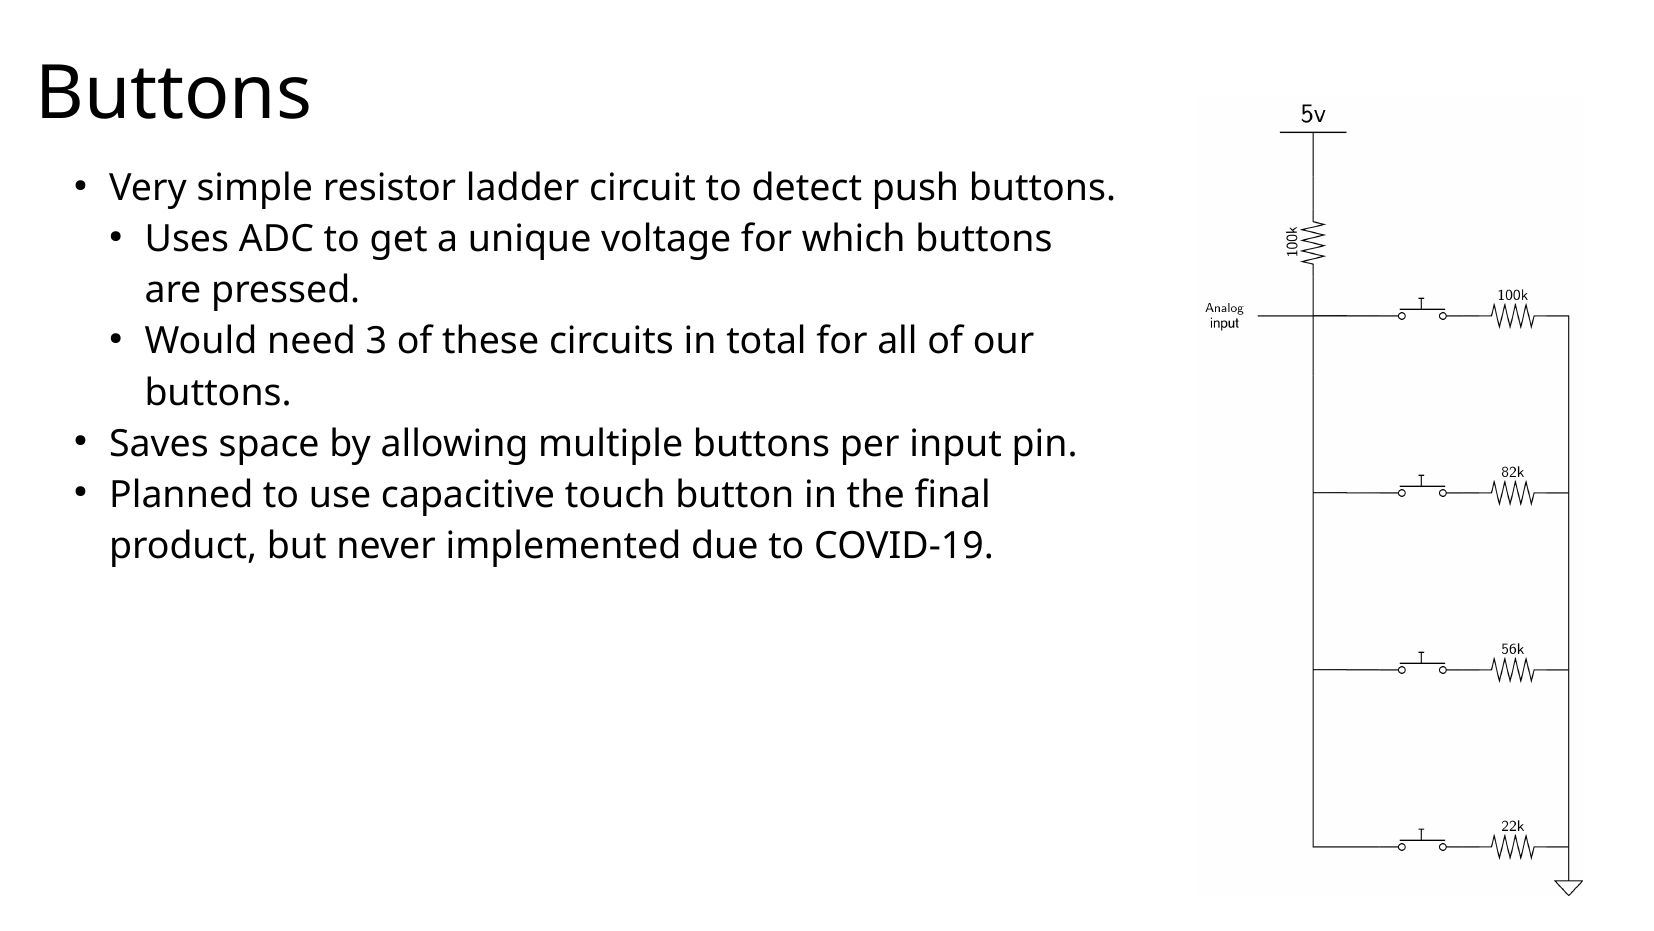

# Buttons
Very simple resistor ladder circuit to detect push buttons.
Uses ADC to get a unique voltage for which buttons are pressed.
Would need 3 of these circuits in total for all of our buttons.
Saves space by allowing multiple buttons per input pin.
Planned to use capacitive touch button in the final product, but never implemented due to COVID-19.